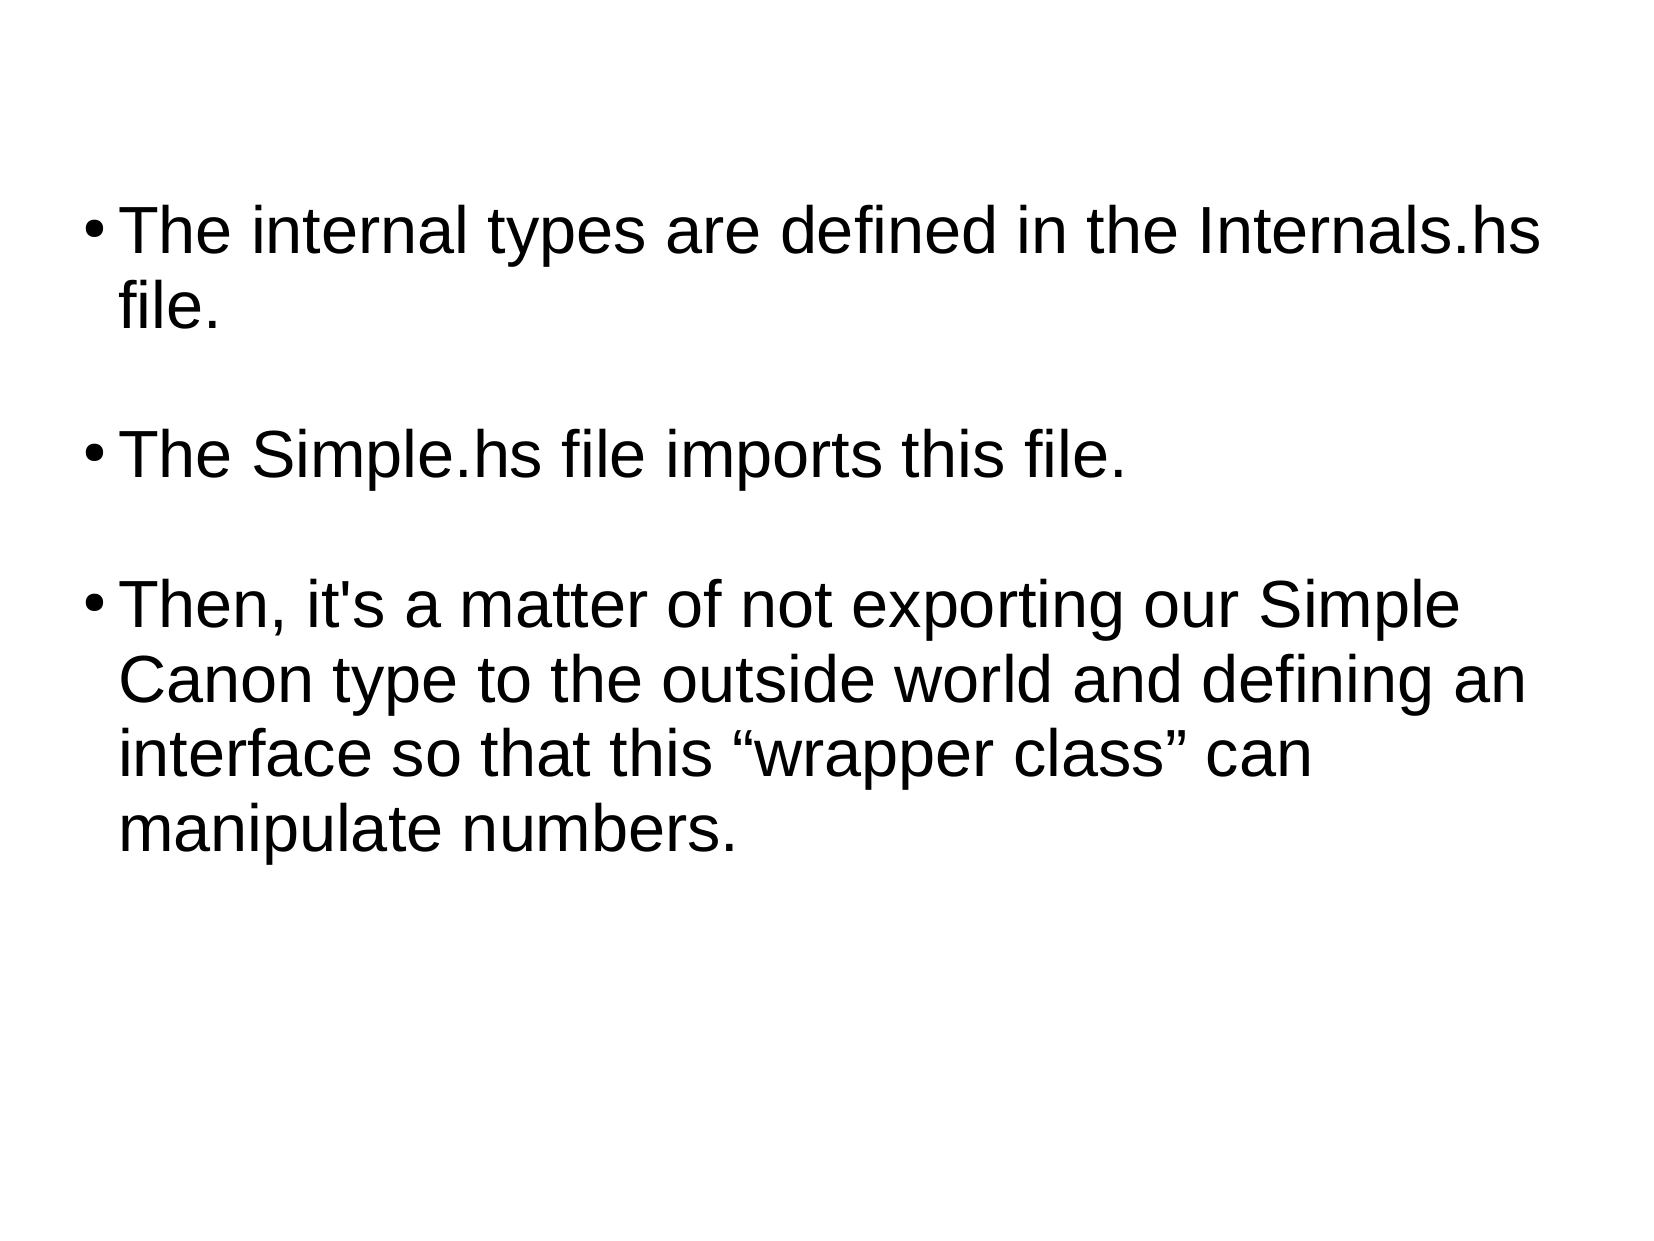

# The internal types are defined in the Internals.hs file.
The Simple.hs file imports this file.
Then, it's a matter of not exporting our Simple Canon type to the outside world and defining an interface so that this “wrapper class” can manipulate numbers.